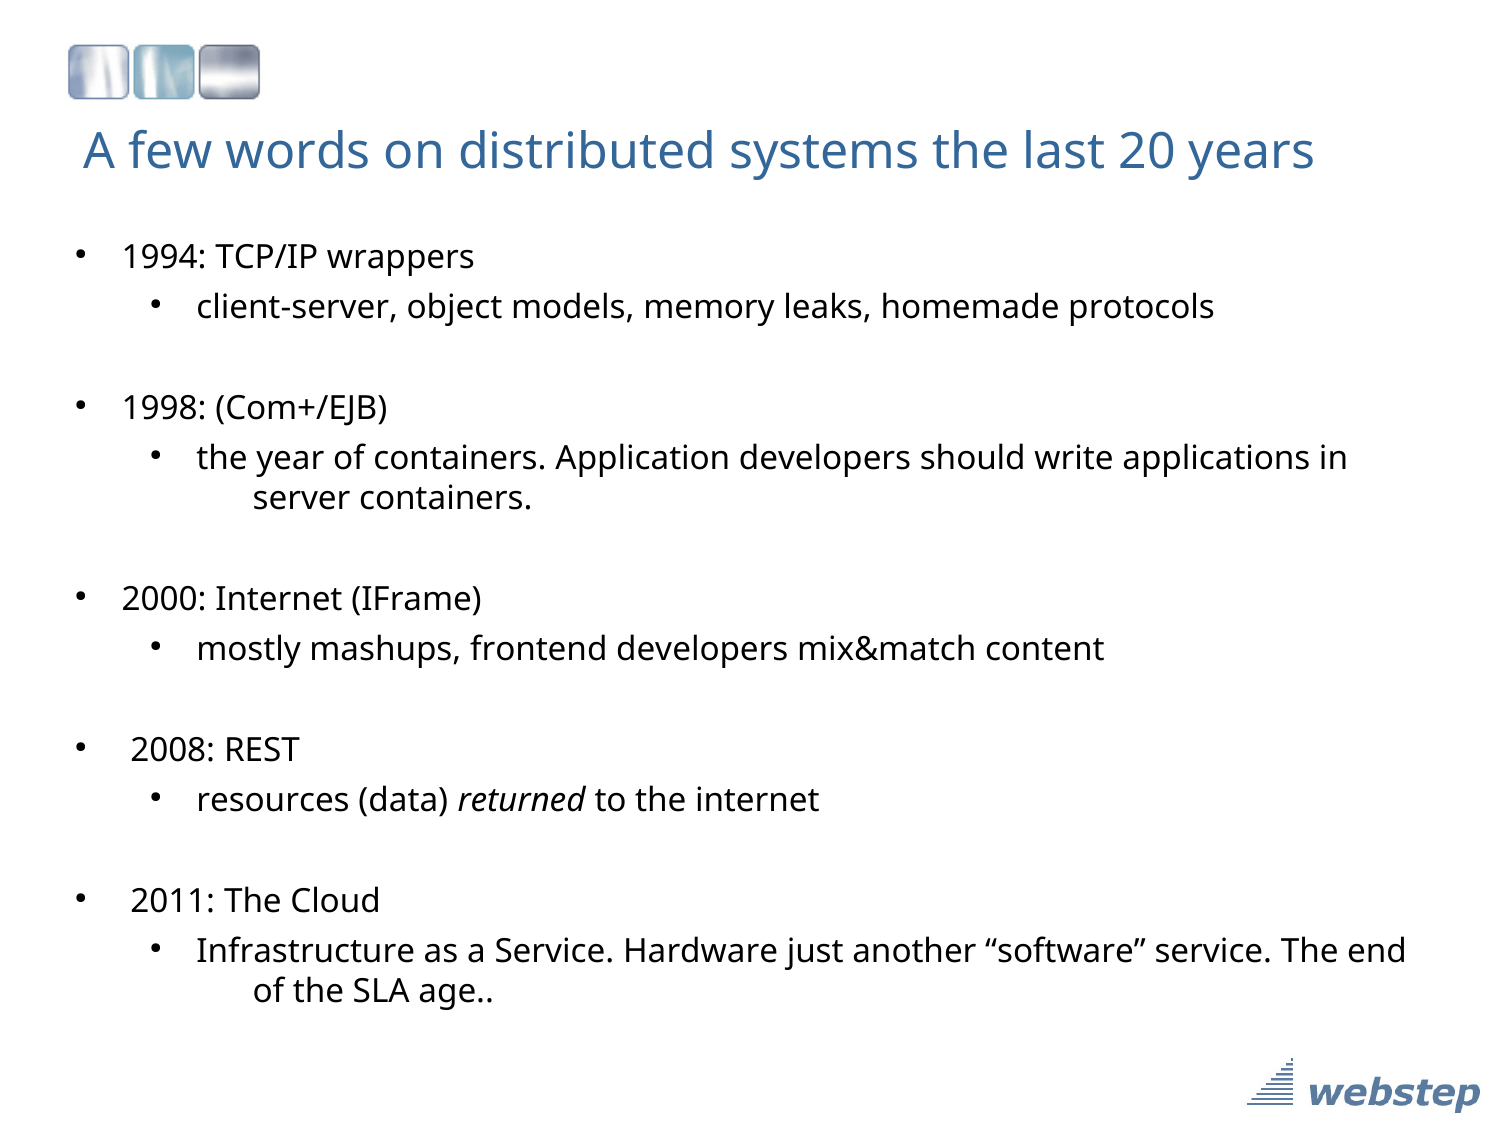

# A few words on distributed systems the last 20 years
 1994: TCP/IP wrappers
client-server, object models, memory leaks, homemade protocols
 1998: (Com+/EJB)
the year of containers. Application developers should write applications in server containers.
 2000: Internet (IFrame)
mostly mashups, frontend developers mix&match content
 2008: REST
resources (data) returned to the internet
 2011: The Cloud
Infrastructure as a Service. Hardware just another “software” service. The end of the SLA age..